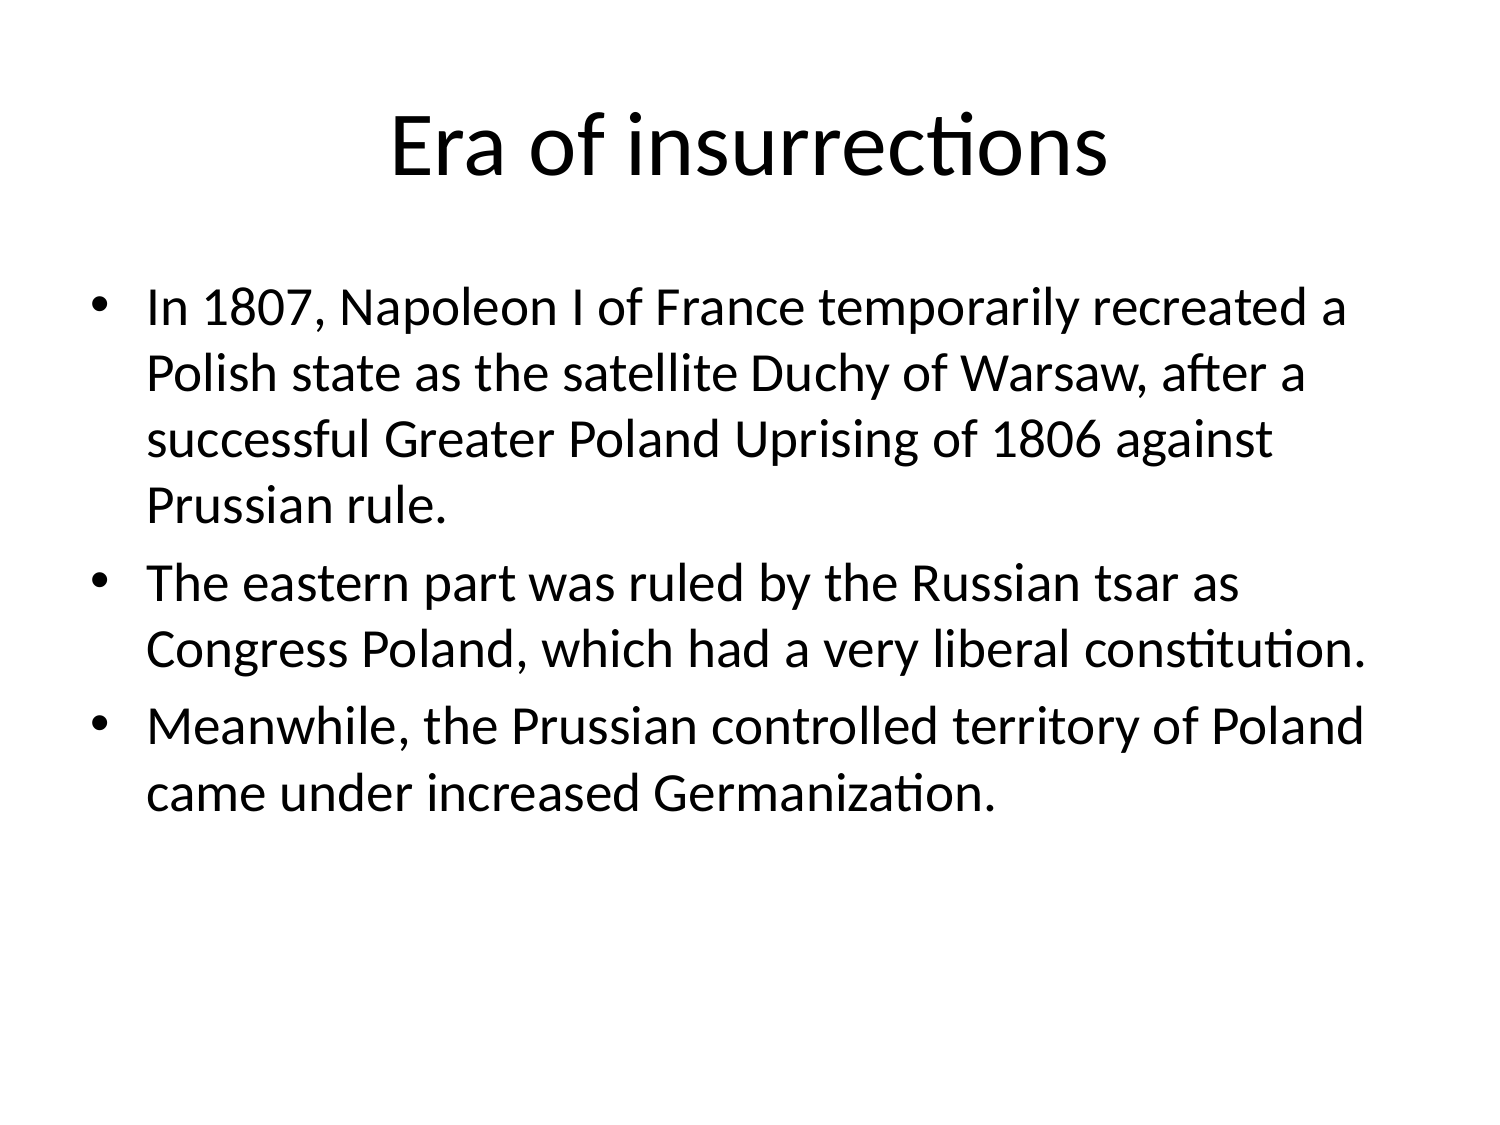

# Era of insurrections
In 1807, Napoleon I of France temporarily recreated a Polish state as the satellite Duchy of Warsaw, after a successful Greater Poland Uprising of 1806 against Prussian rule.
The eastern part was ruled by the Russian tsar as Congress Poland, which had a very liberal constitution.
Meanwhile, the Prussian controlled territory of Poland came under increased Germanization.